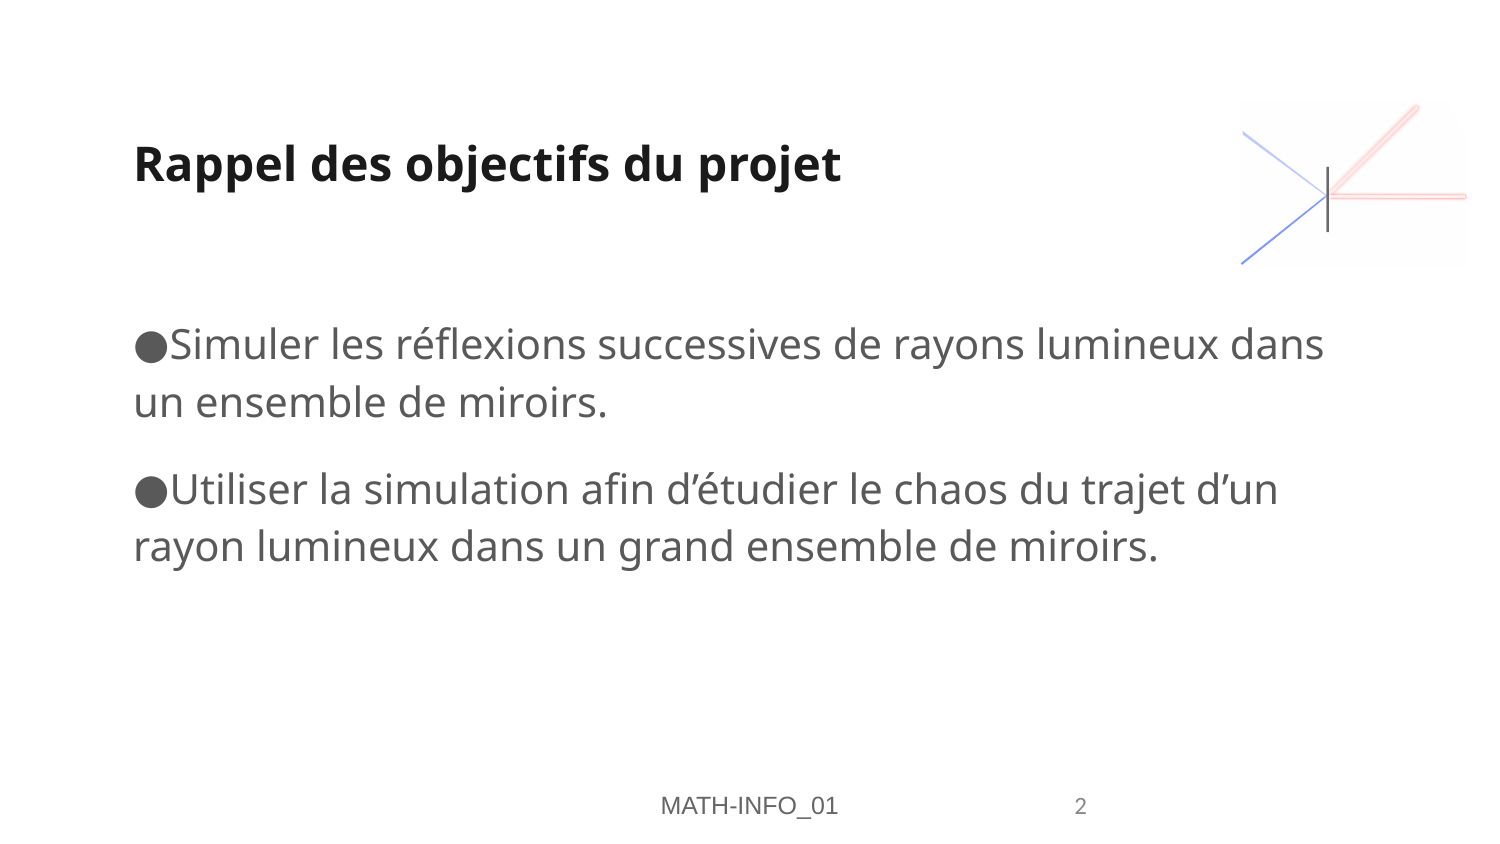

# Rappel des objectifs du projet
Simuler les réflexions successives de rayons lumineux dans un ensemble de miroirs.
Utiliser la simulation afin d’étudier le chaos du trajet d’un rayon lumineux dans un grand ensemble de miroirs.
MATH-INFO_01